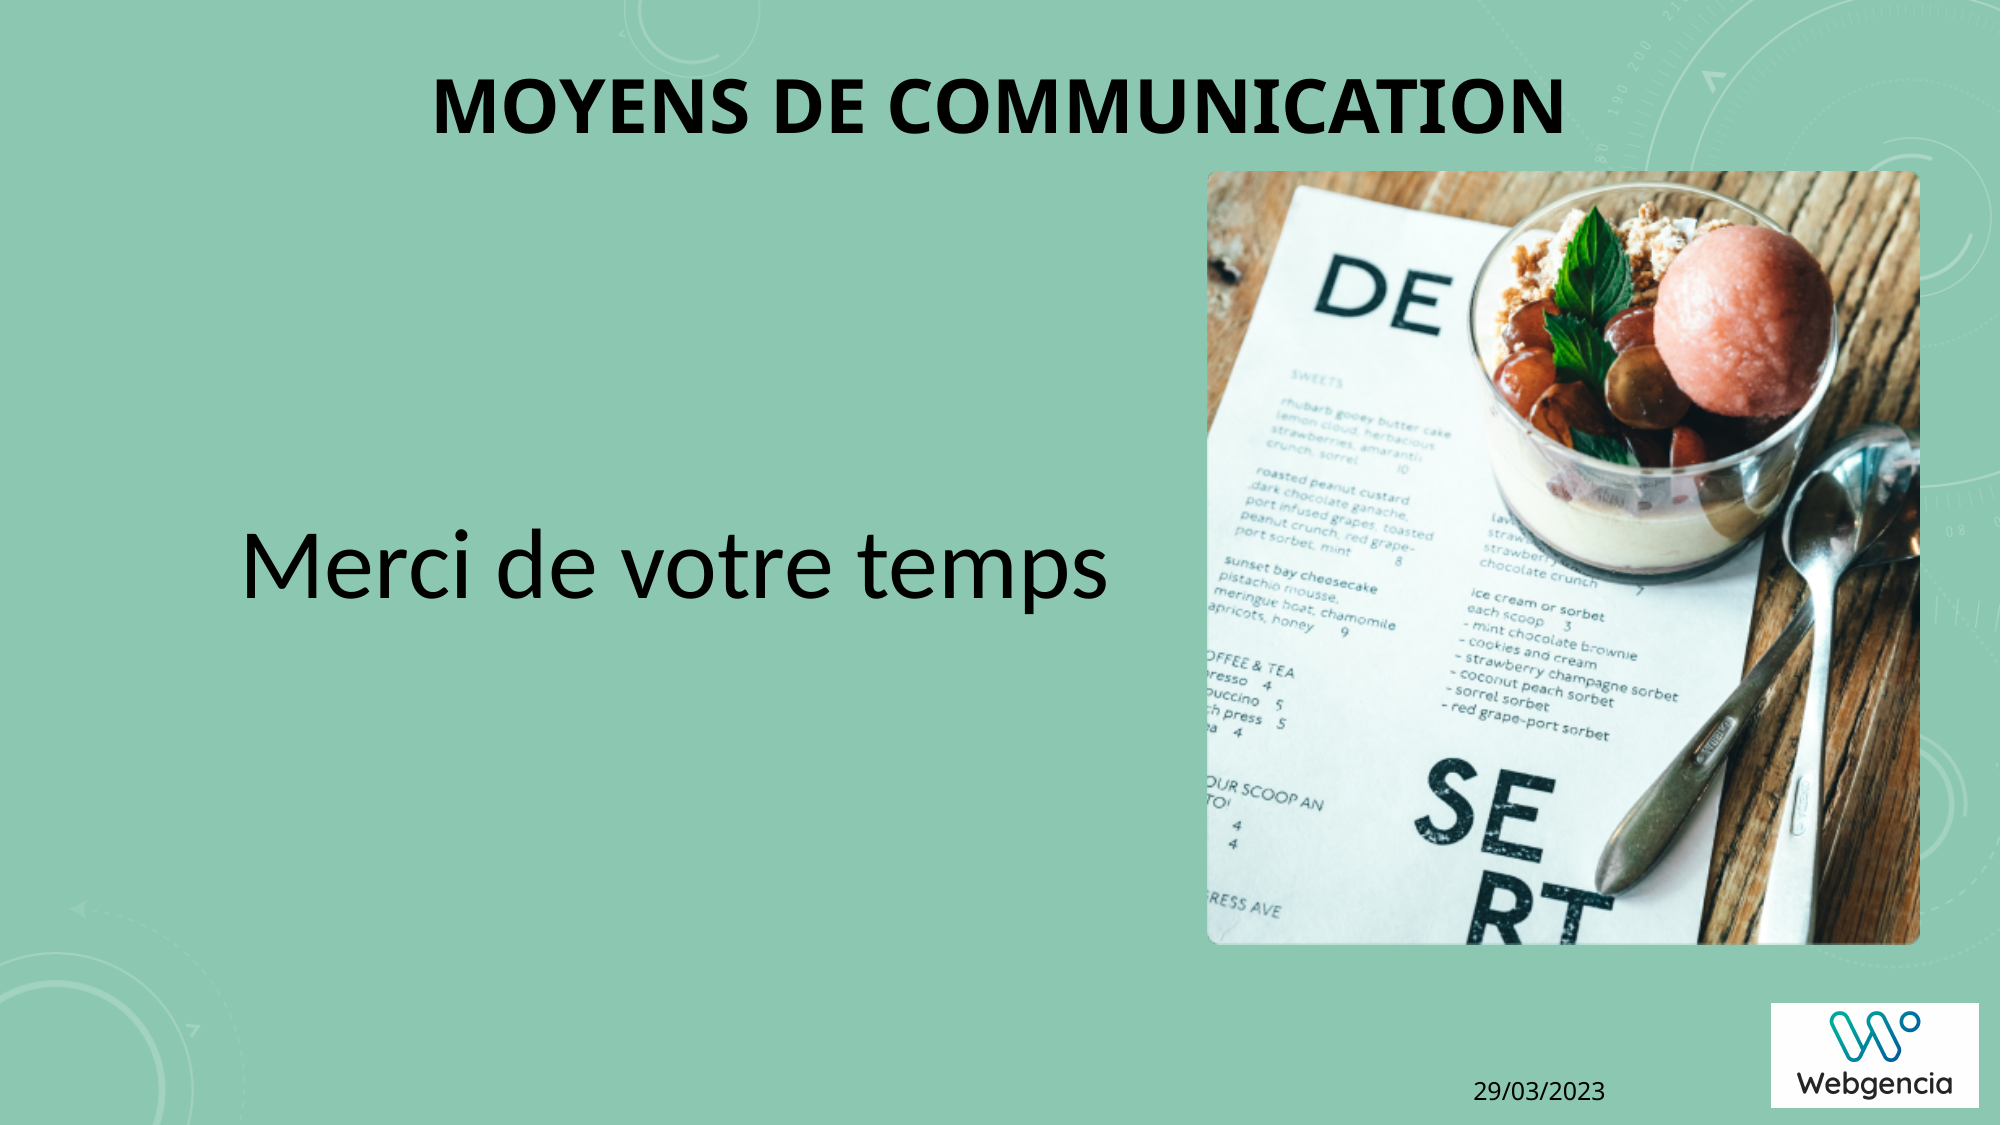

# Moyens de communication
Merci de votre temps
29/03/2023